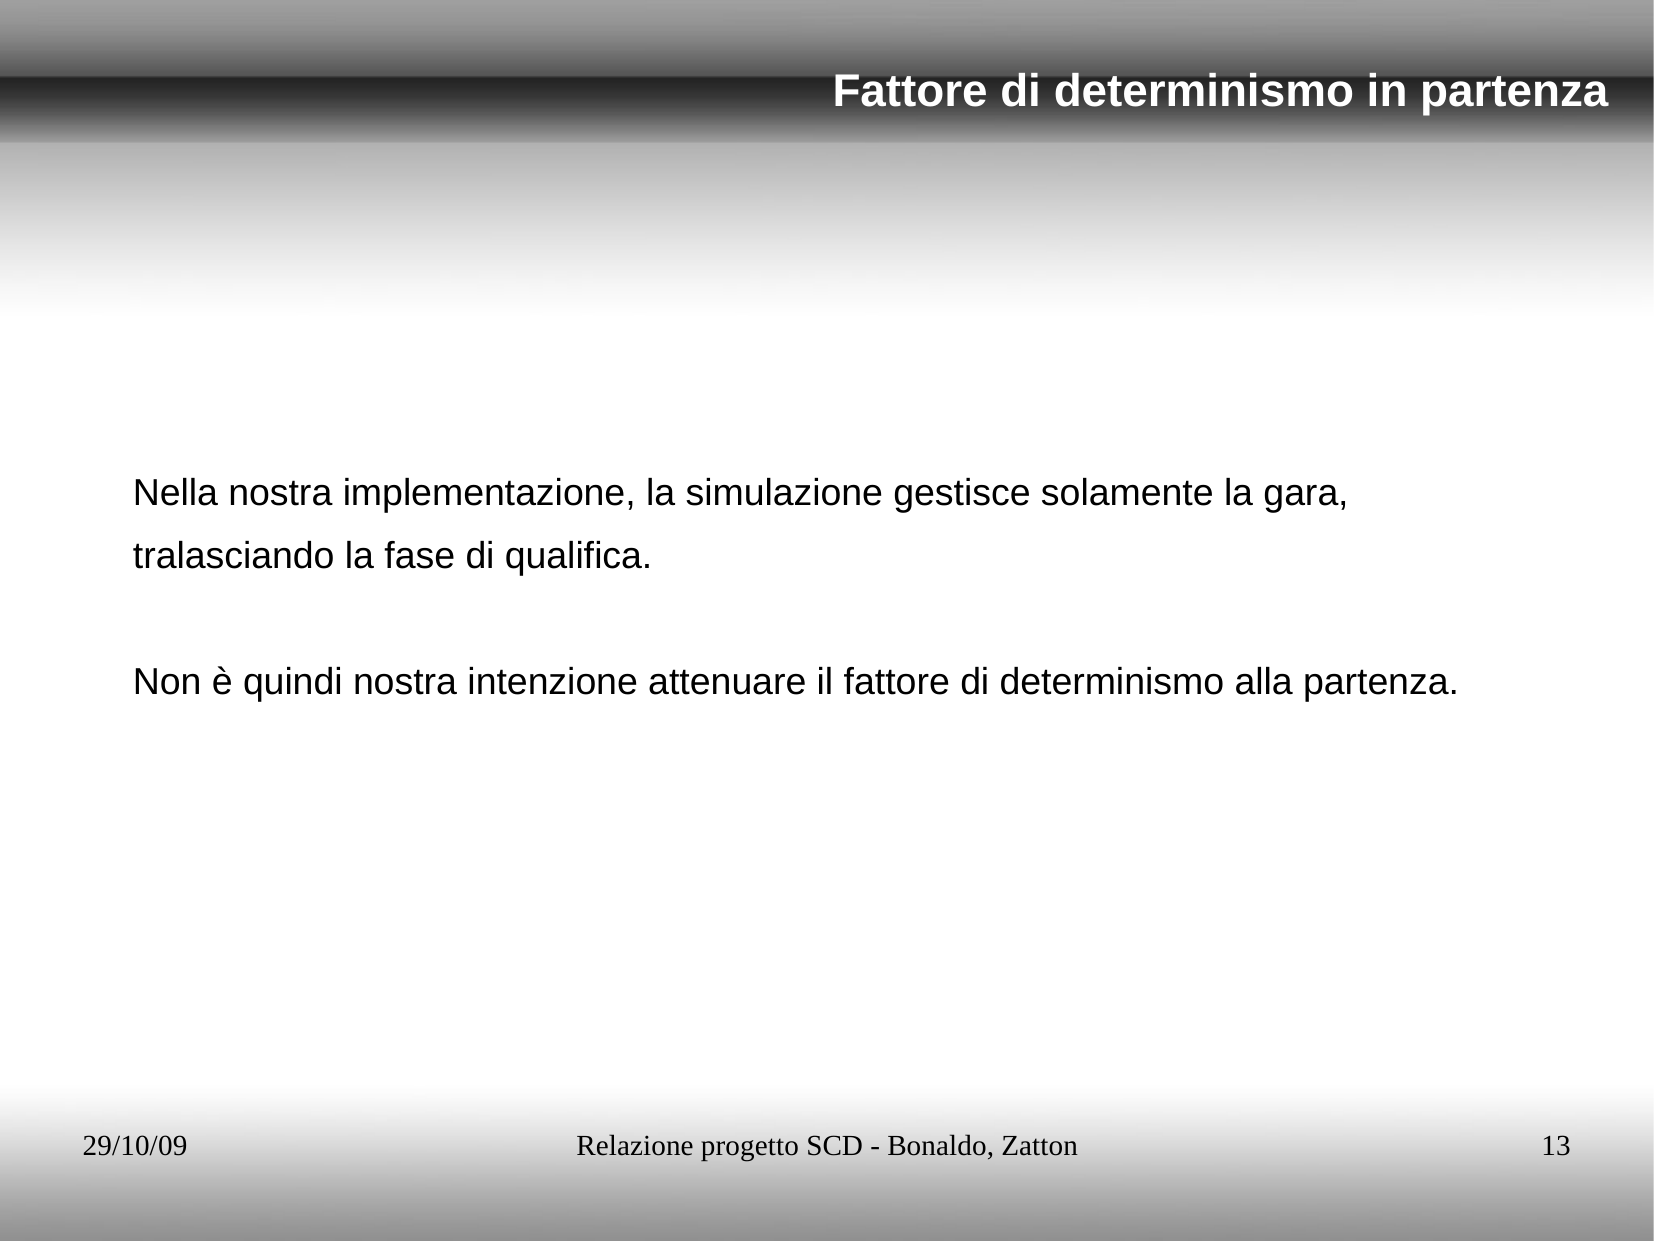

Fattore di determinismo in partenza
Nella nostra implementazione, la simulazione gestisce solamente la gara, tralasciando la fase di qualifica.
Non è quindi nostra intenzione attenuare il fattore di determinismo alla partenza.
29/10/09
Relazione progetto SCD - Bonaldo, Zatton
13